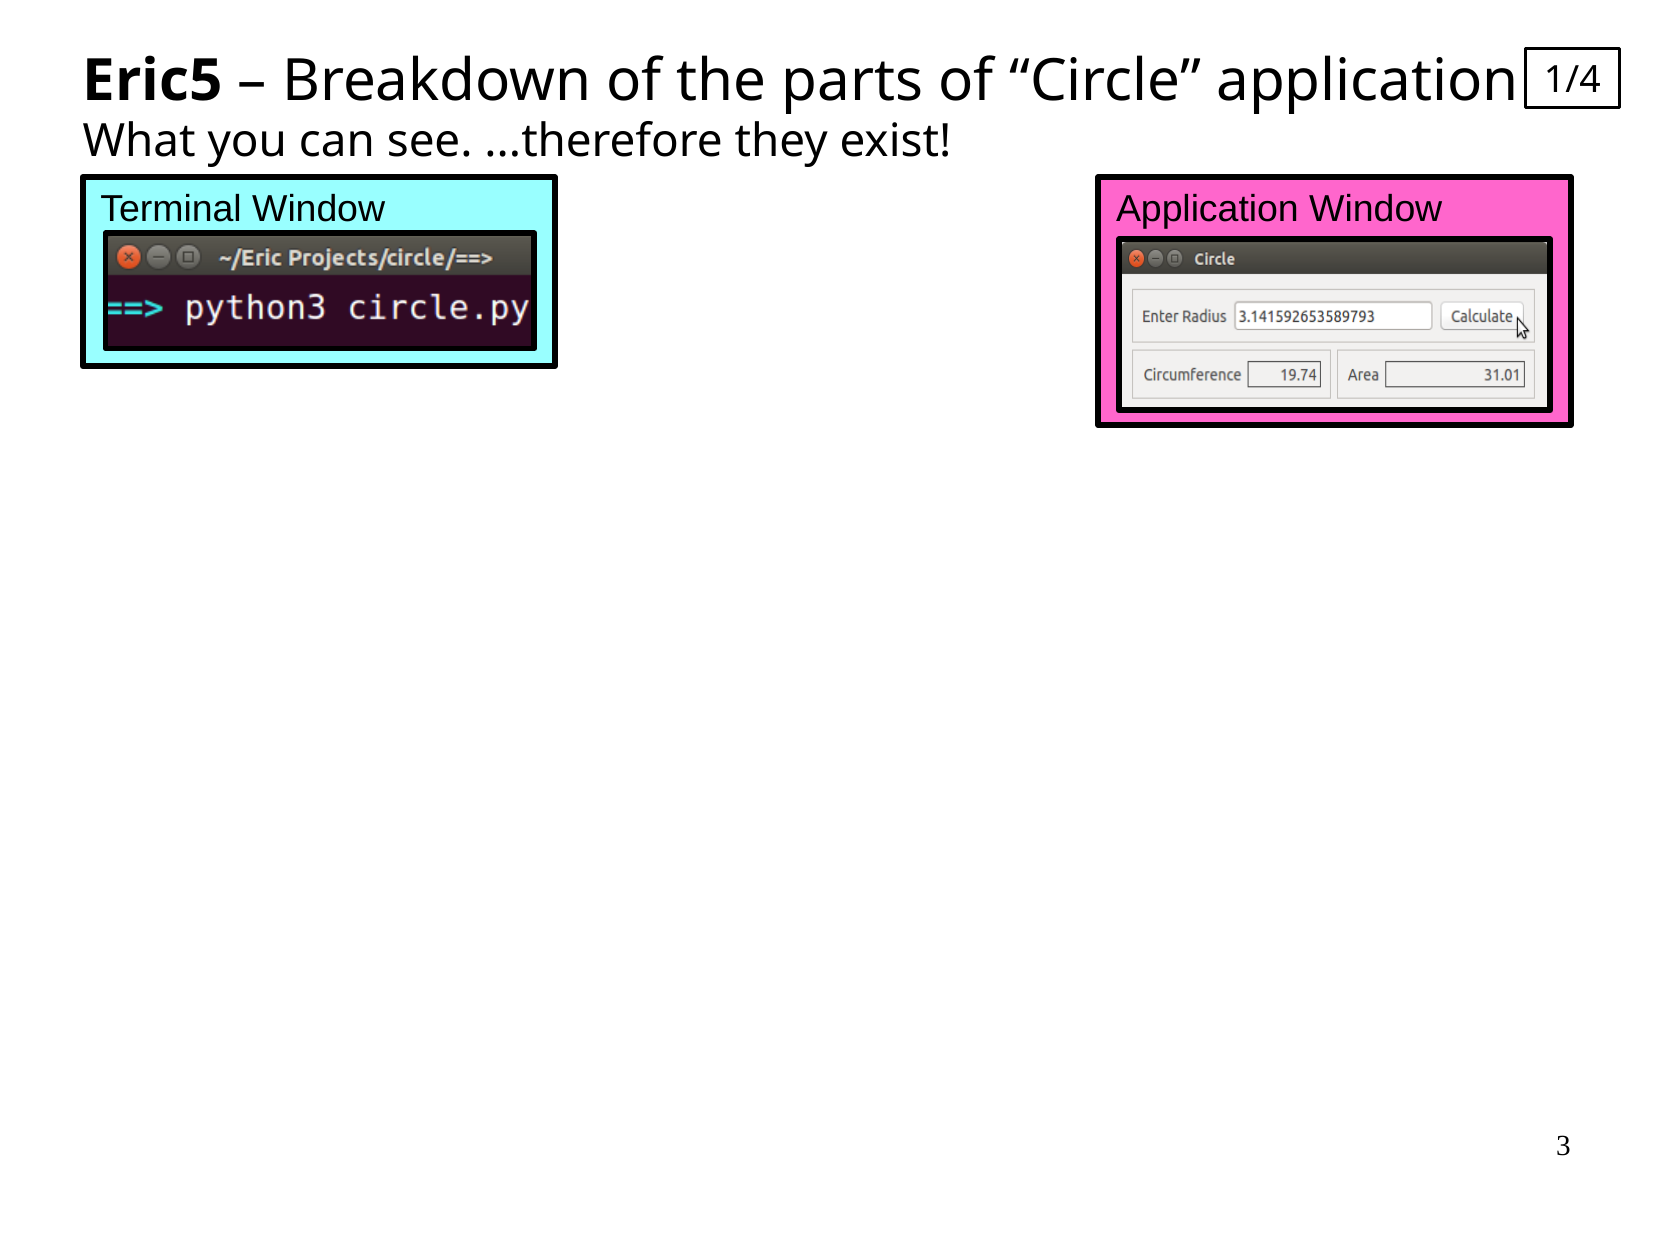

# Eric5 – Breakdown of the parts of “Circle” application
1/4
What you can see. ...therefore they exist!
Terminal Window
Application Window
3